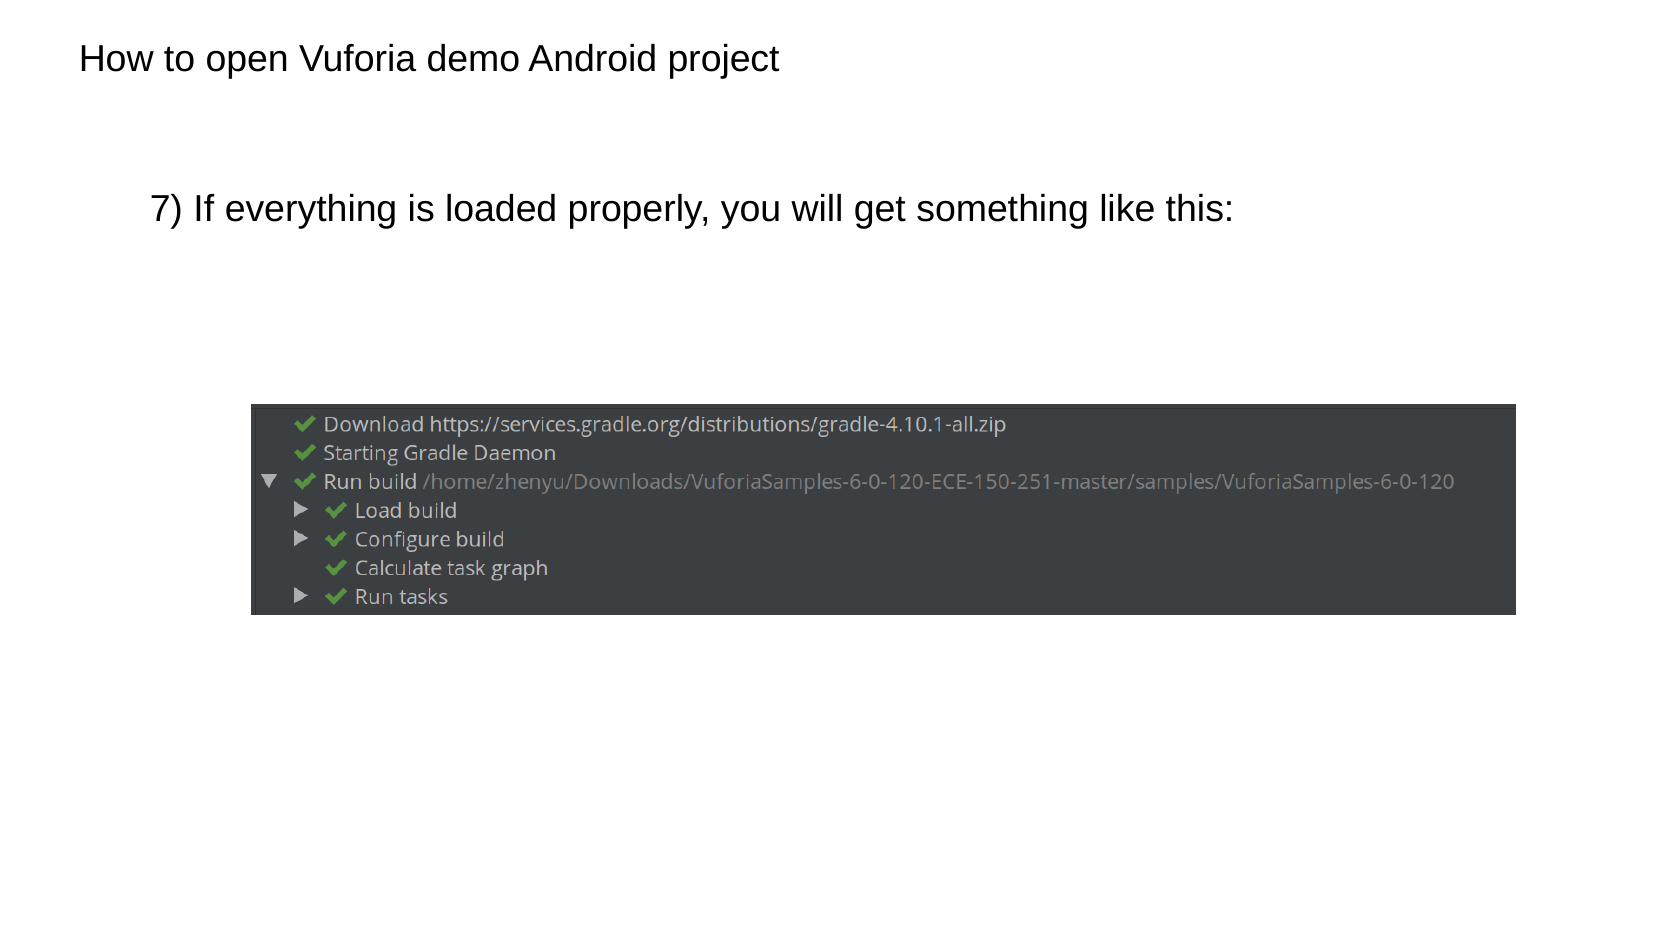

How to open Vuforia demo Android project
7) If everything is loaded properly, you will get something like this: